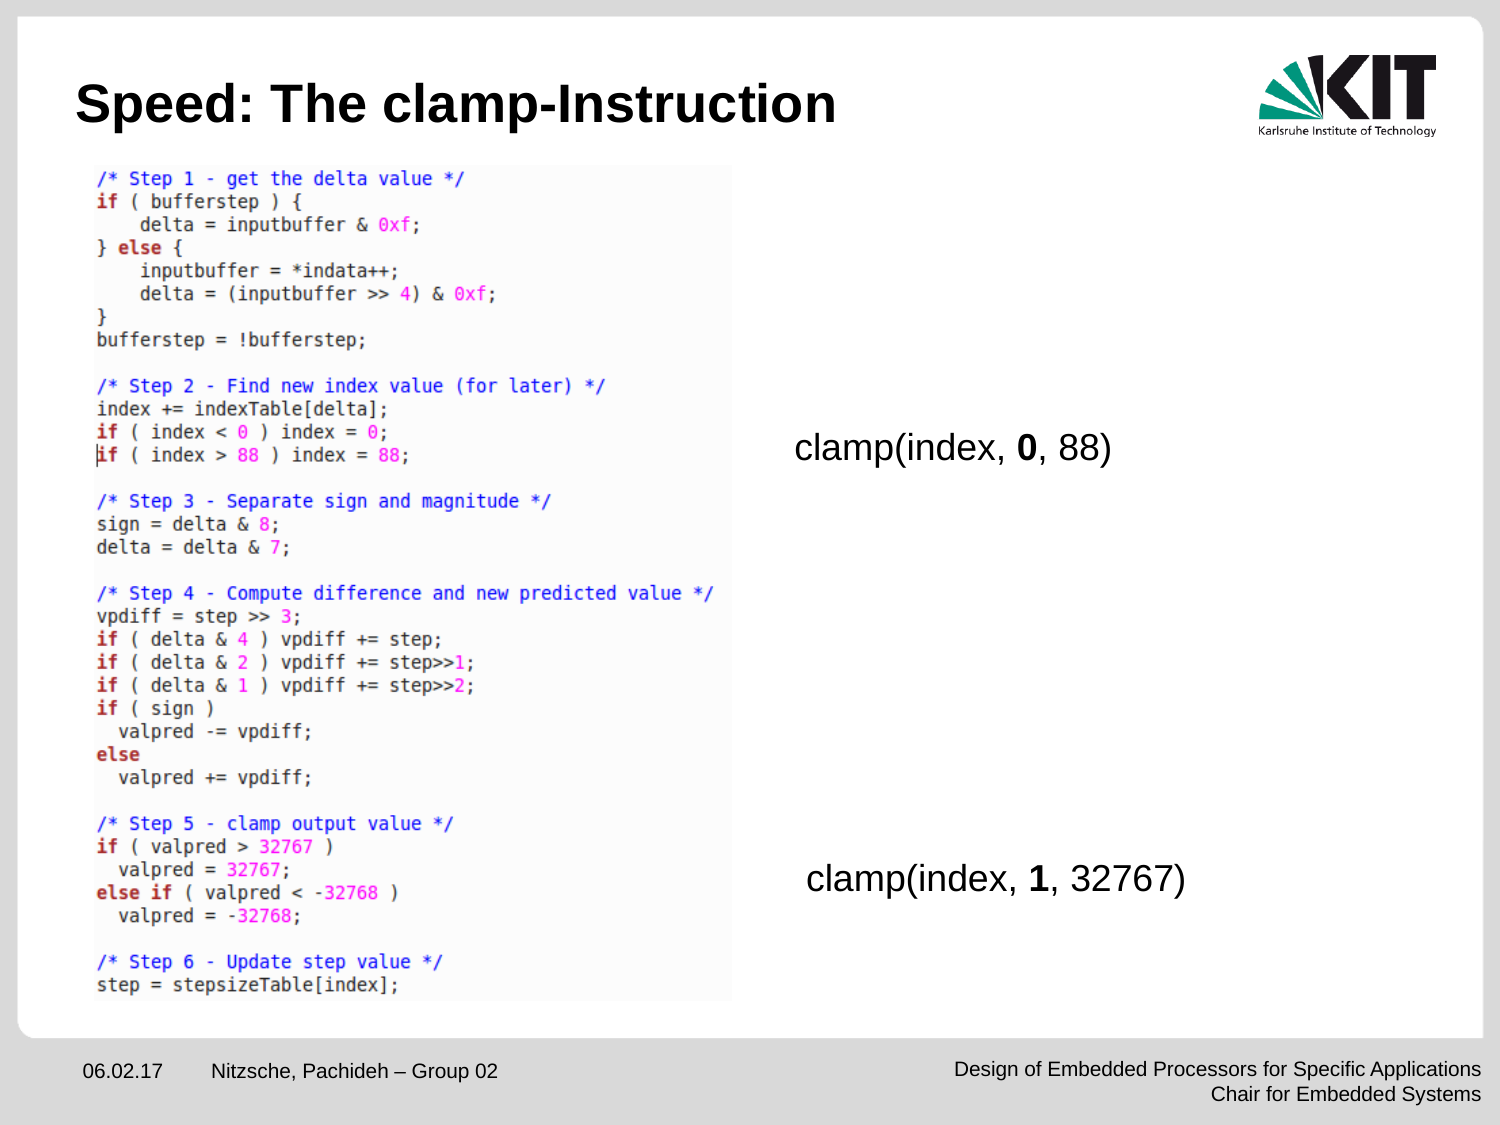

Speed: The clamp-Instruction
clamp(index, 0, 88)
clamp(index, 1, 32767)
Nitzsche, Pachideh – Group 02